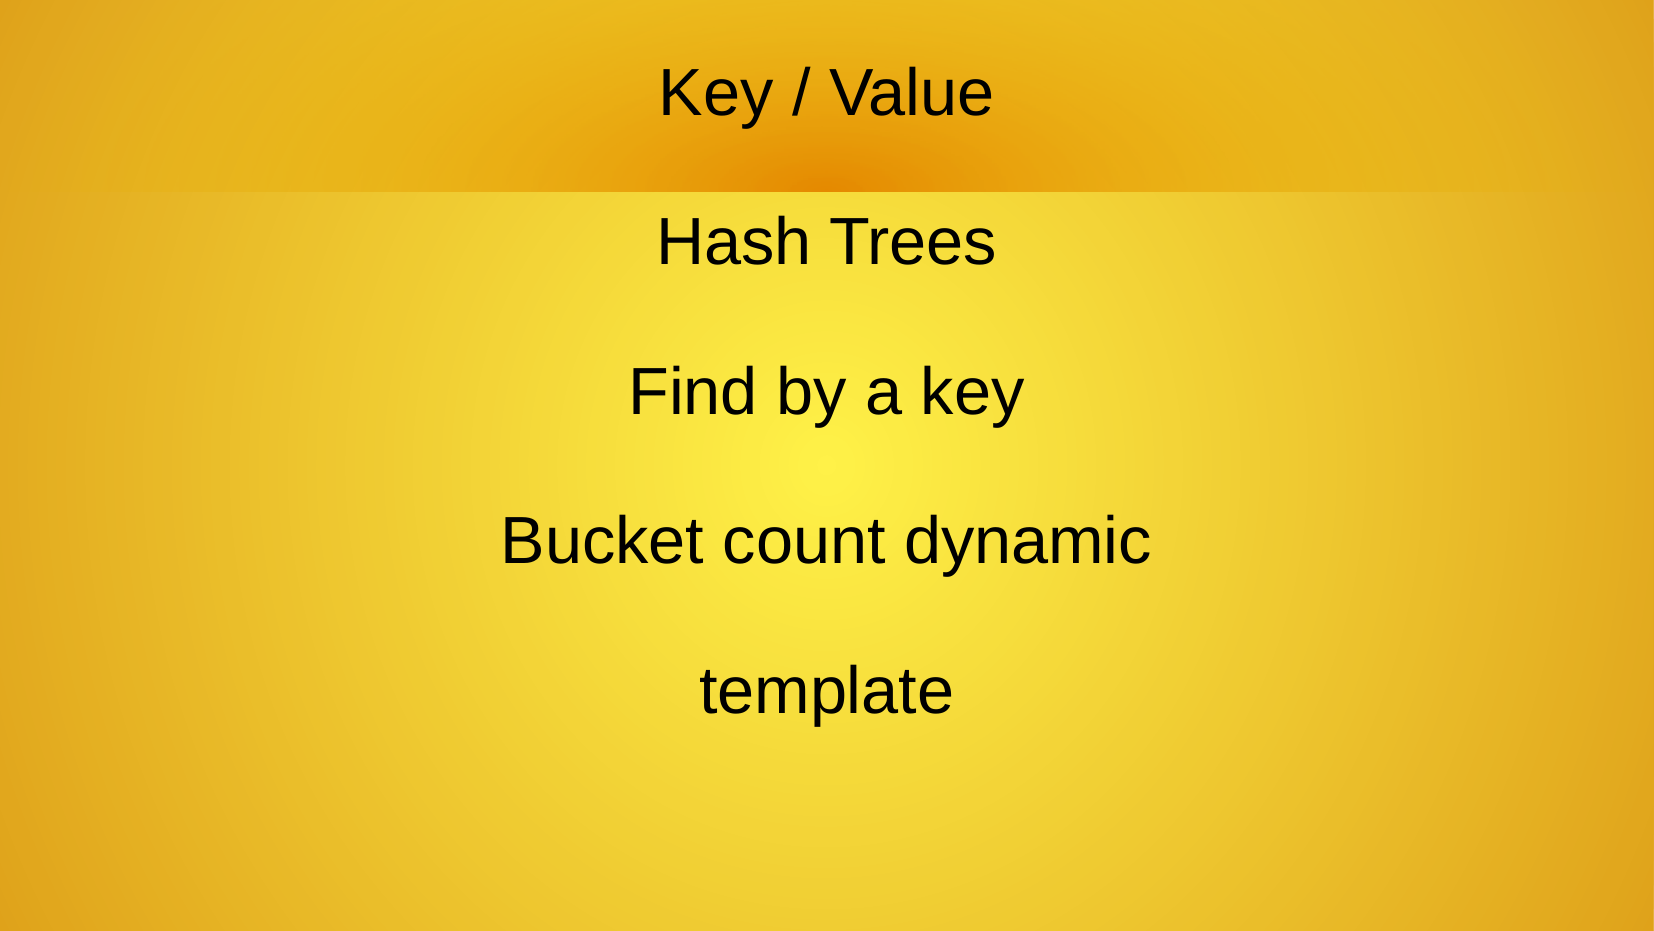

# Key / Value
Hash Trees
Find by a key
Bucket count dynamic
template